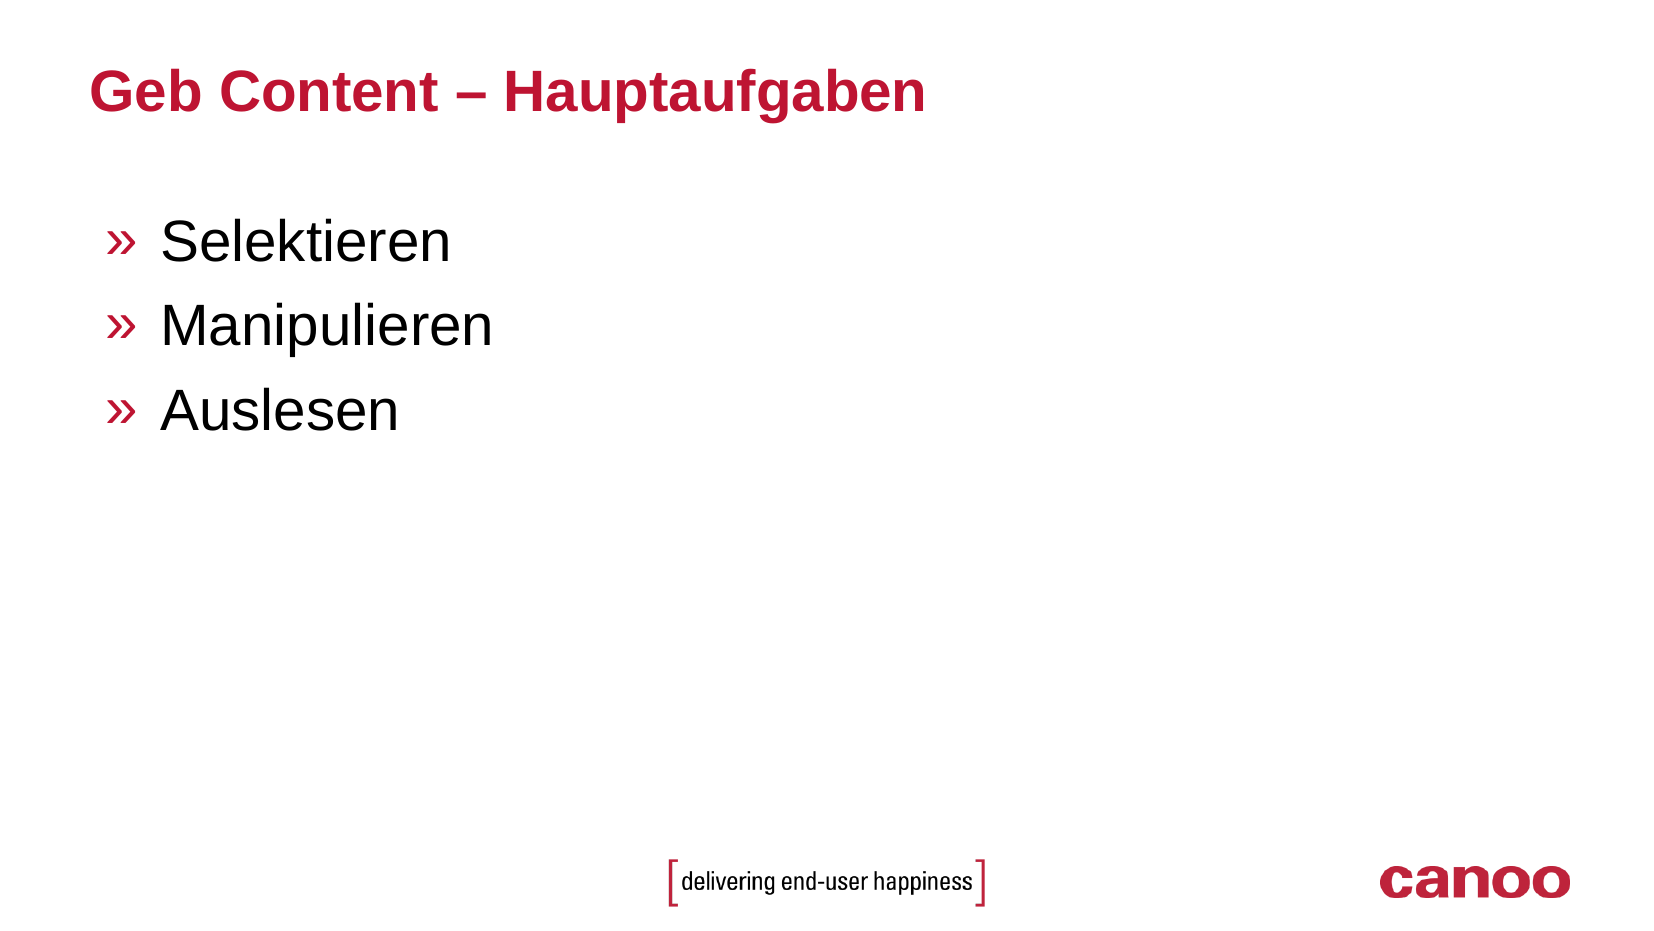

# Geb Content – Hauptaufgaben
Selektieren
Manipulieren
Auslesen